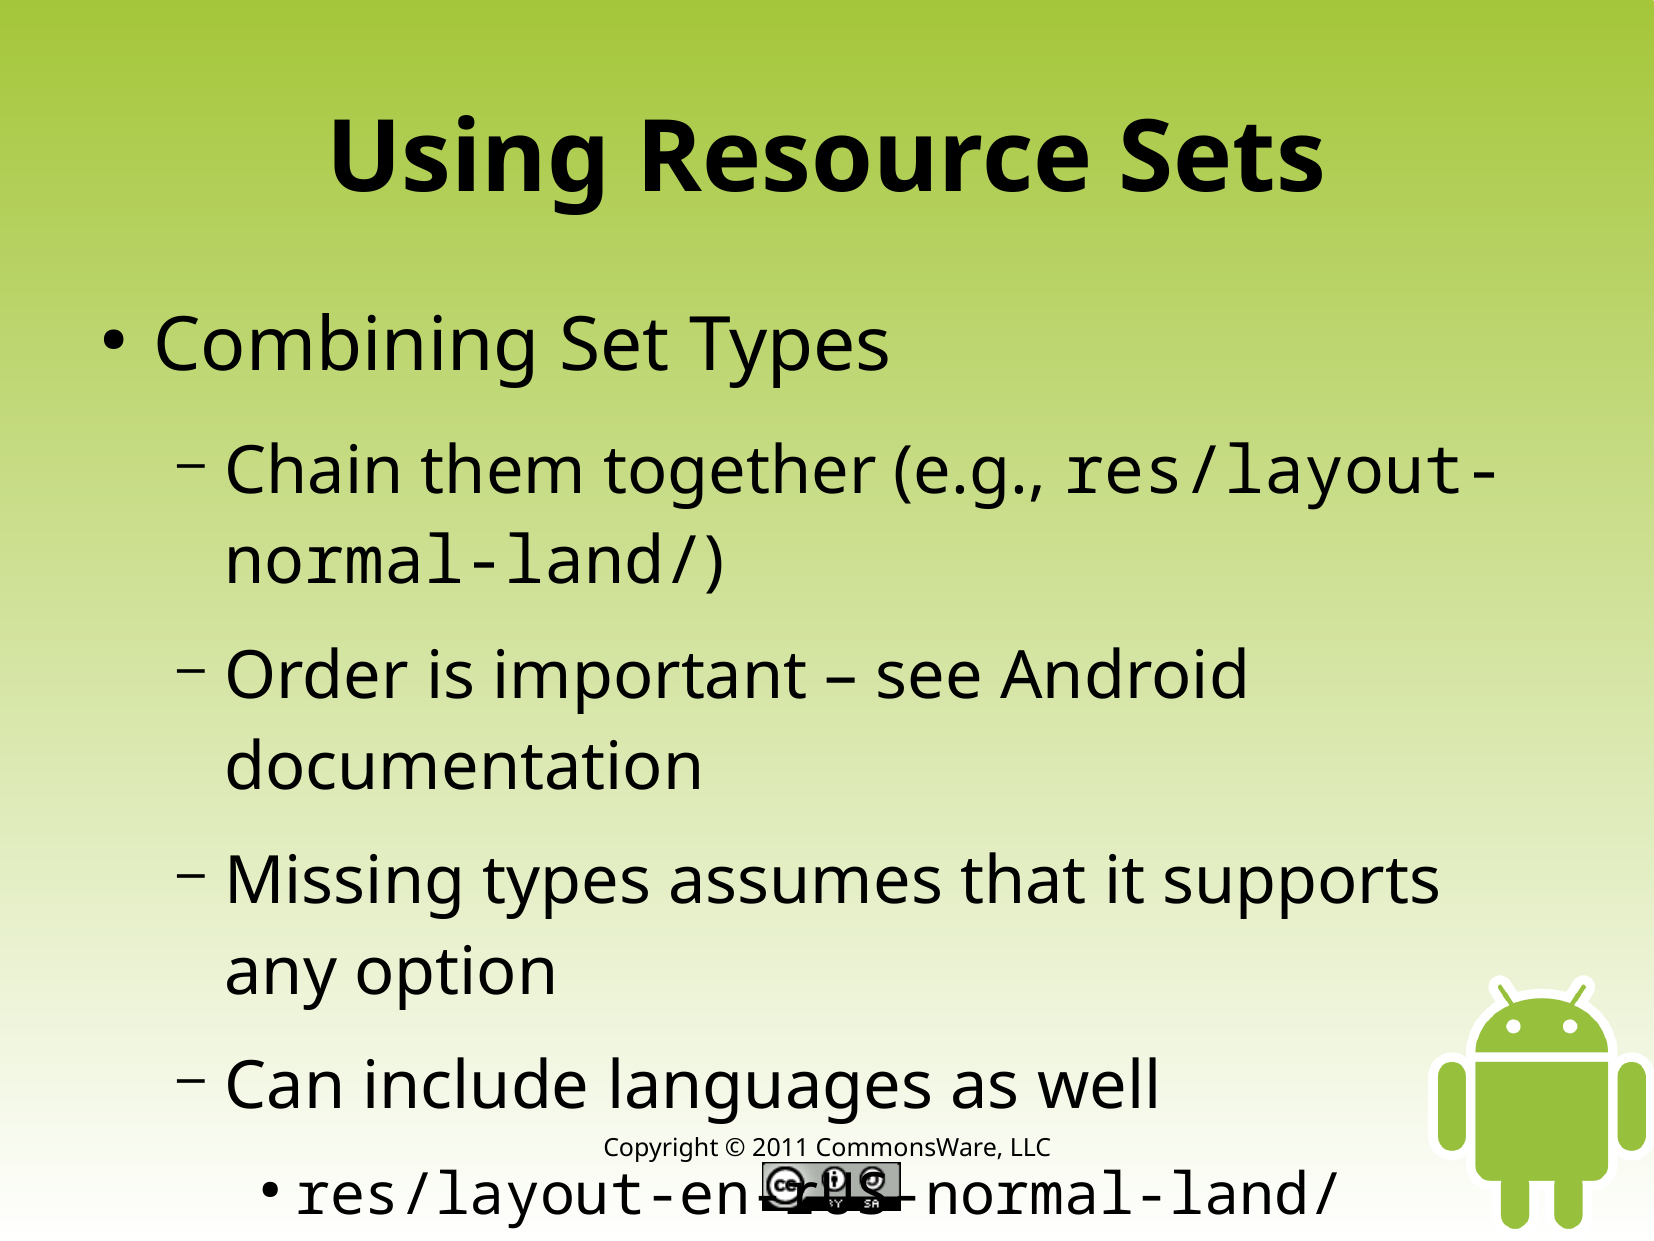

# Using Resource Sets
Combining Set Types
Chain them together (e.g., res/layout-normal-land/)
Order is important – see Android documentation
Missing types assumes that it supports any option
Can include languages as well
res/layout-en-rUS-normal-land/